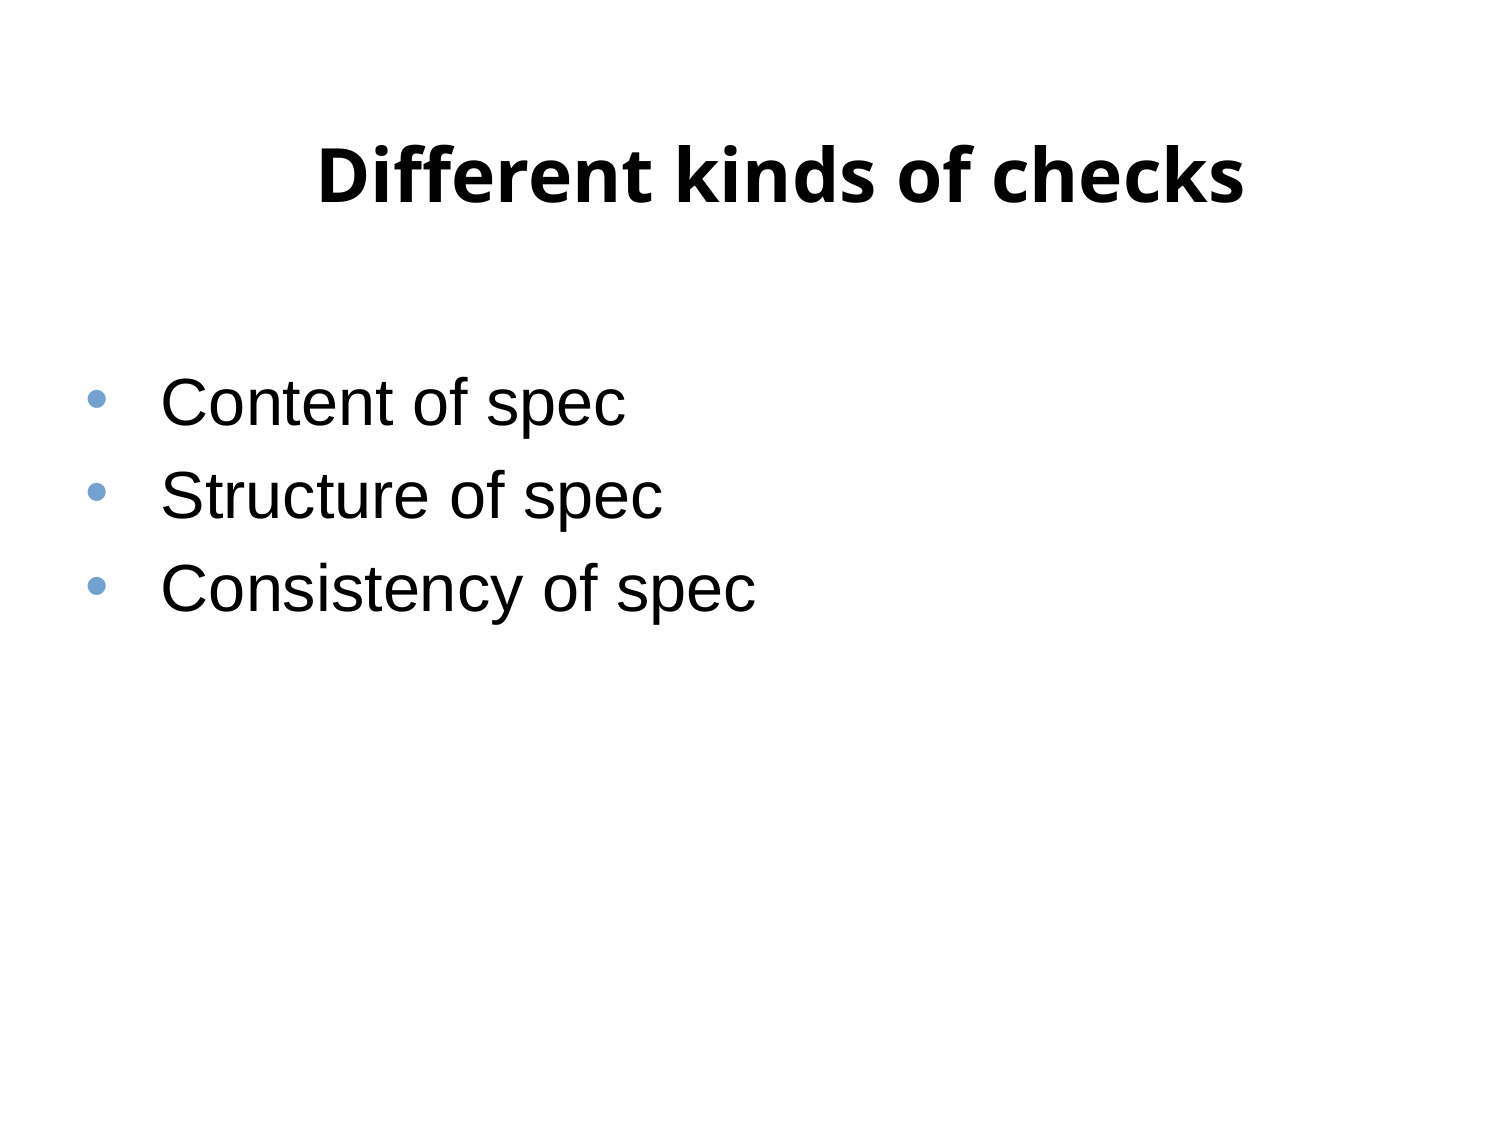

# Different kinds of checks
Content of spec
Structure of spec
Consistency of spec